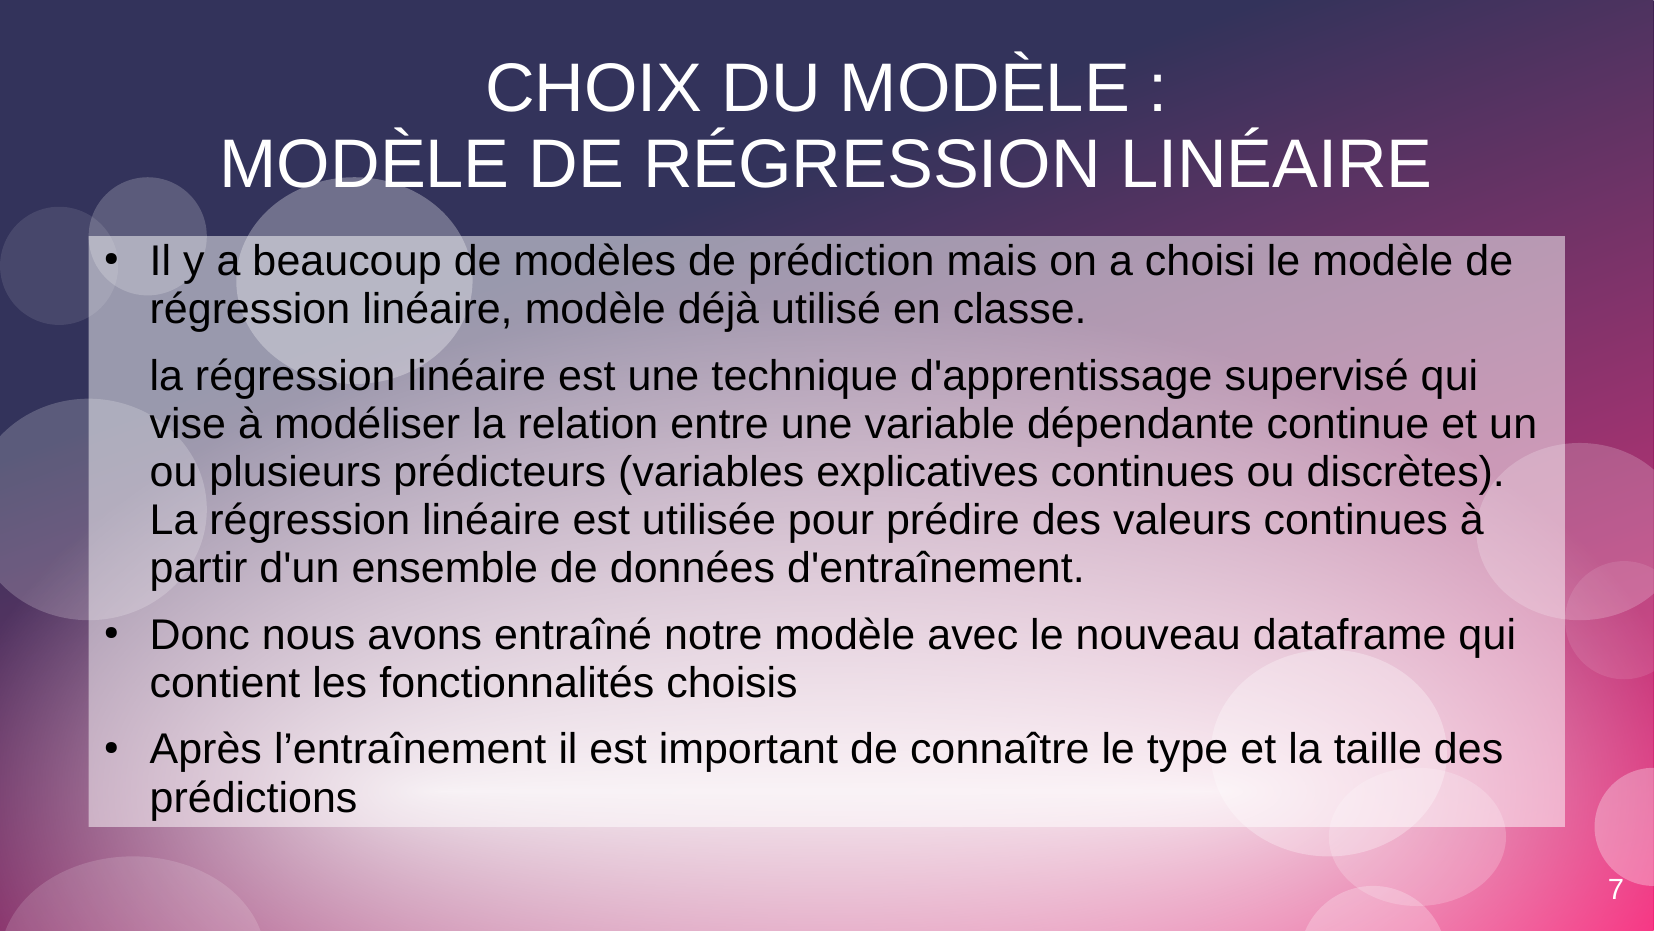

# CHOIX DU MODÈLE : MODÈLE DE RÉGRESSION LINÉAIRE
Il y a beaucoup de modèles de prédiction mais on a choisi le modèle de régression linéaire, modèle déjà utilisé en classe.
la régression linéaire est une technique d'apprentissage supervisé qui vise à modéliser la relation entre une variable dépendante continue et un ou plusieurs prédicteurs (variables explicatives continues ou discrètes). La régression linéaire est utilisée pour prédire des valeurs continues à partir d'un ensemble de données d'entraînement.
Donc nous avons entraîné notre modèle avec le nouveau dataframe qui contient les fonctionnalités choisis
Après l’entraînement il est important de connaître le type et la taille des prédictions